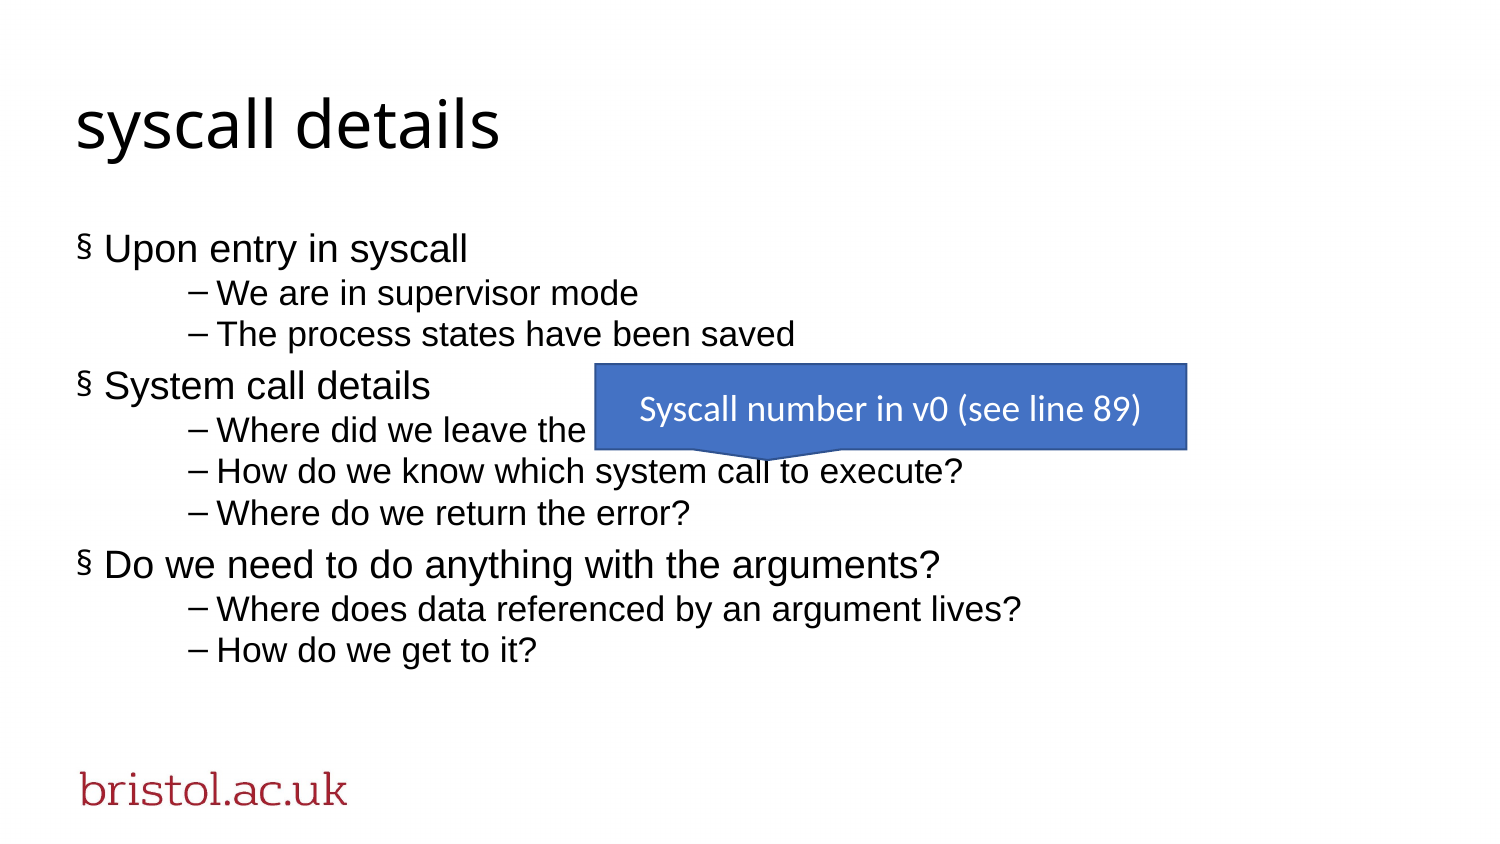

# syscall details
Upon entry in syscall
We are in supervisor mode
The process states have been saved
System call details
Where did we leave the arguments?
How do we know which system call to execute?
Where do we return the error?
Do we need to do anything with the arguments?
Where does data referenced by an argument lives?
How do we get to it?
Syscall number in v0 (see line 89)